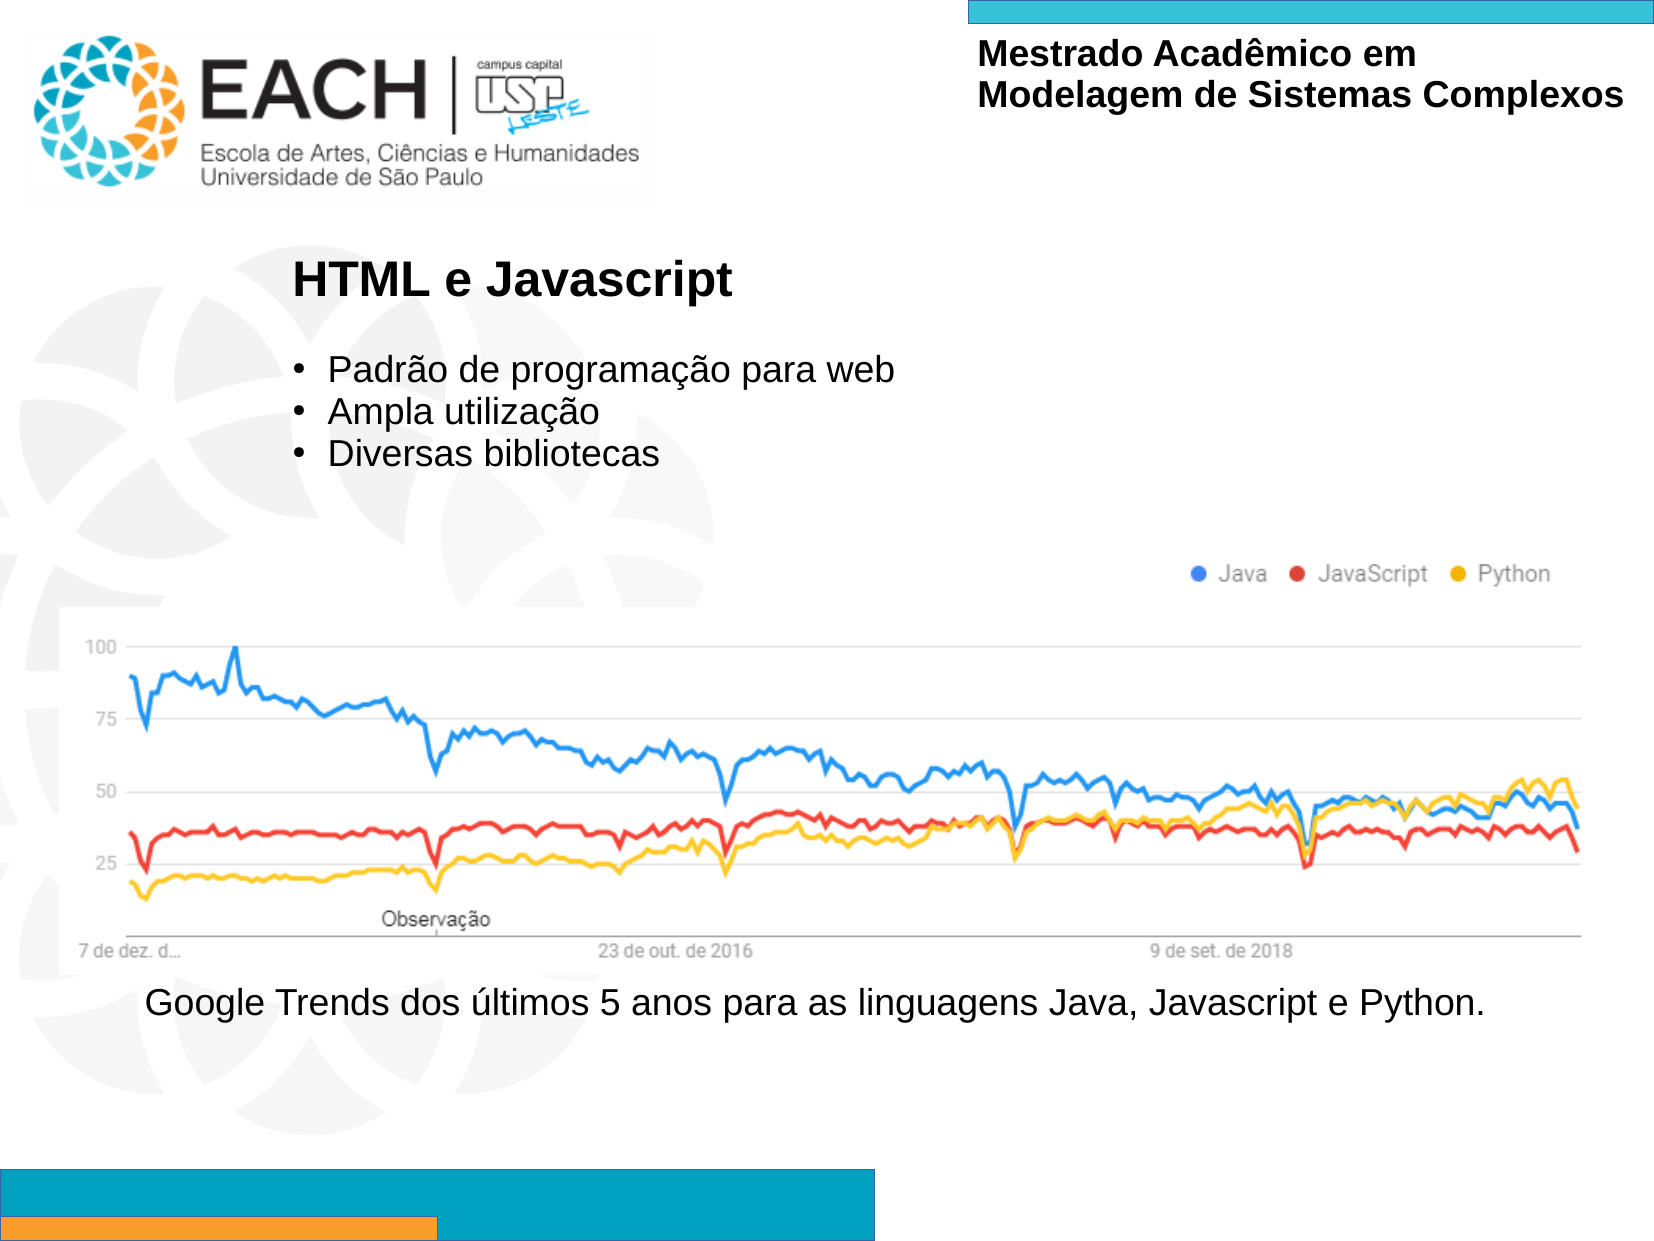

Mestrado Acadêmico em
Modelagem de Sistemas Complexos
HTML e Javascript
Padrão de programação para web
Ampla utilização
Diversas bibliotecas
Google Trends dos últimos 5 anos para as linguagens Java, Javascript e Python.